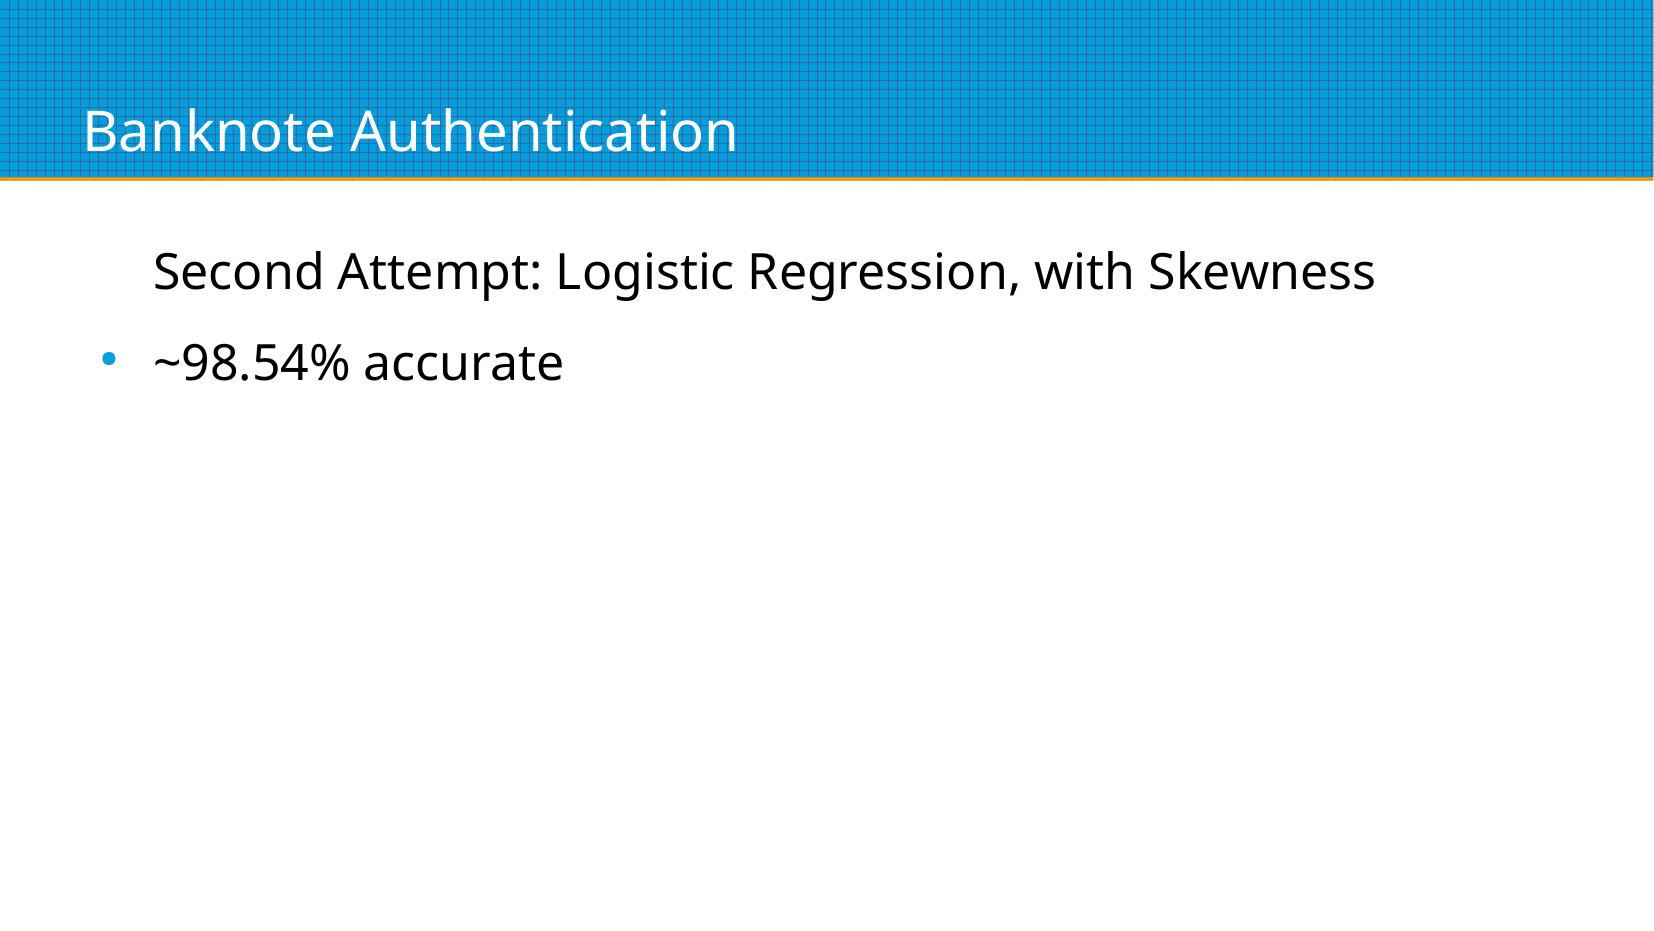

# Banknote Authentication
Second Attempt: Logistic Regression, with Skewness
~98.54% accurate